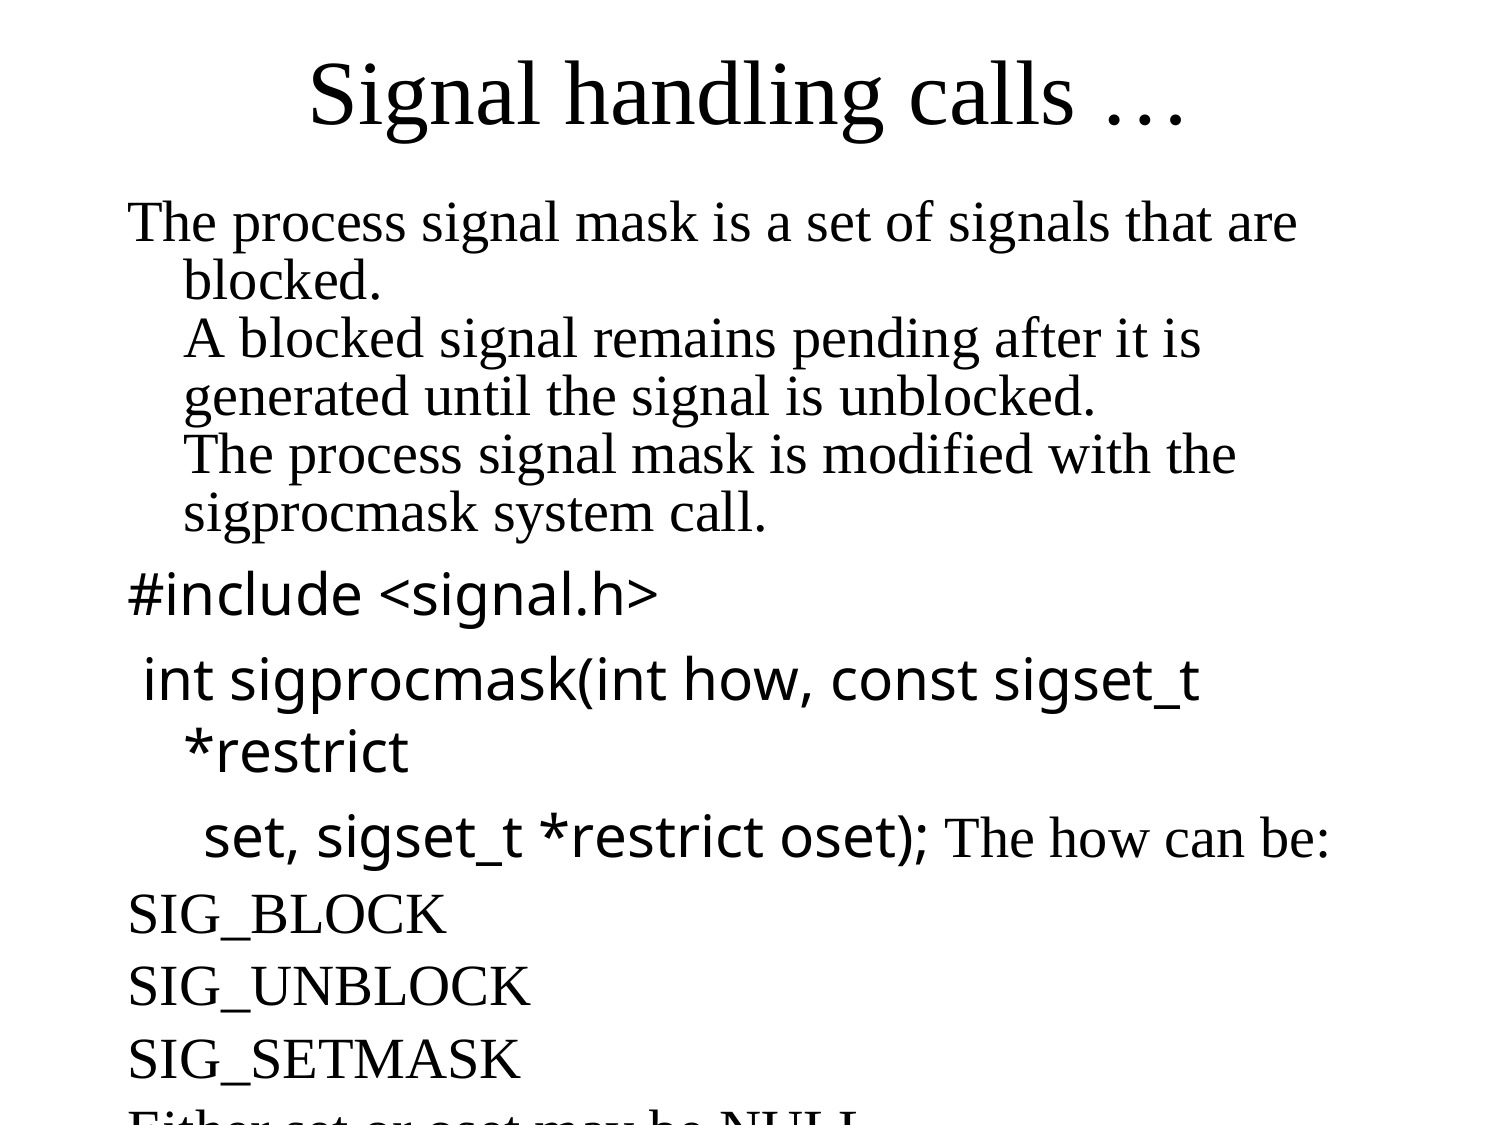

# Signal handling calls …
The process signal mask is a set of signals that are blocked.
A blocked signal remains pending after it is generated until the signal is unblocked.
The process signal mask is modified with the sigprocmask system call.
#include <signal.h>
 int sigprocmask(int how, const sigset_t *restrict
 set, sigset_t *restrict oset); The how can be:
SIG_BLOCK
SIG_UNBLOCK
SIG_SETMASK
Either set or oset may be NULL.